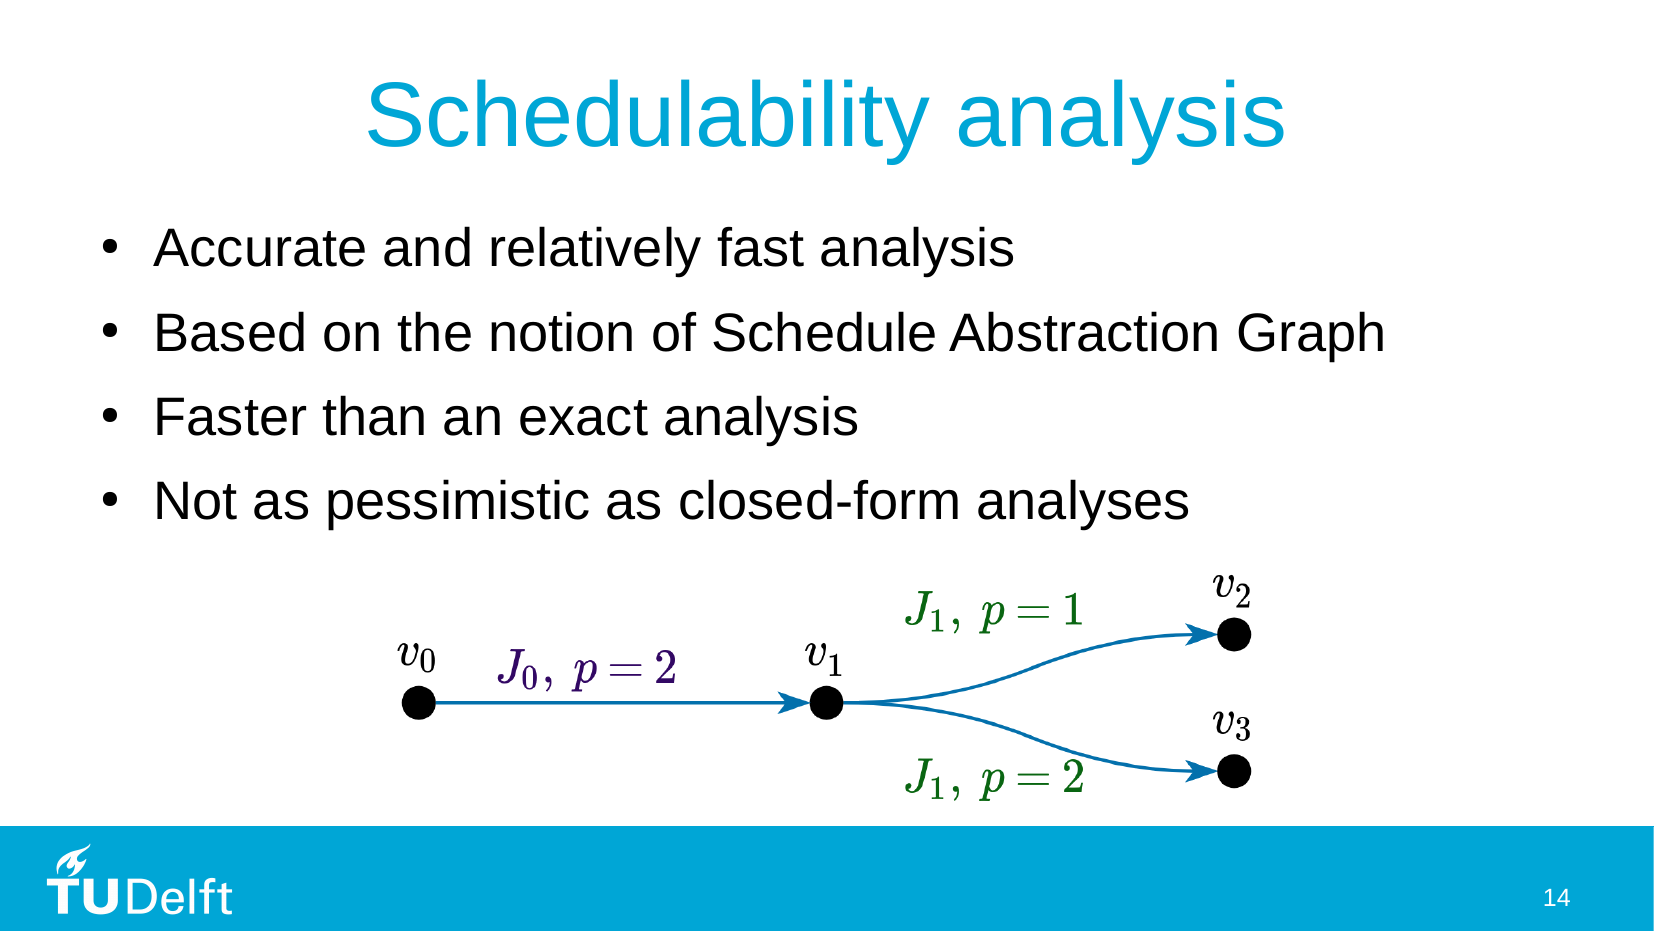

# Schedulability analysis
Accurate and relatively fast analysis
Based on the notion of Schedule Abstraction Graph
Faster than an exact analysis
Not as pessimistic as closed-form analyses
14